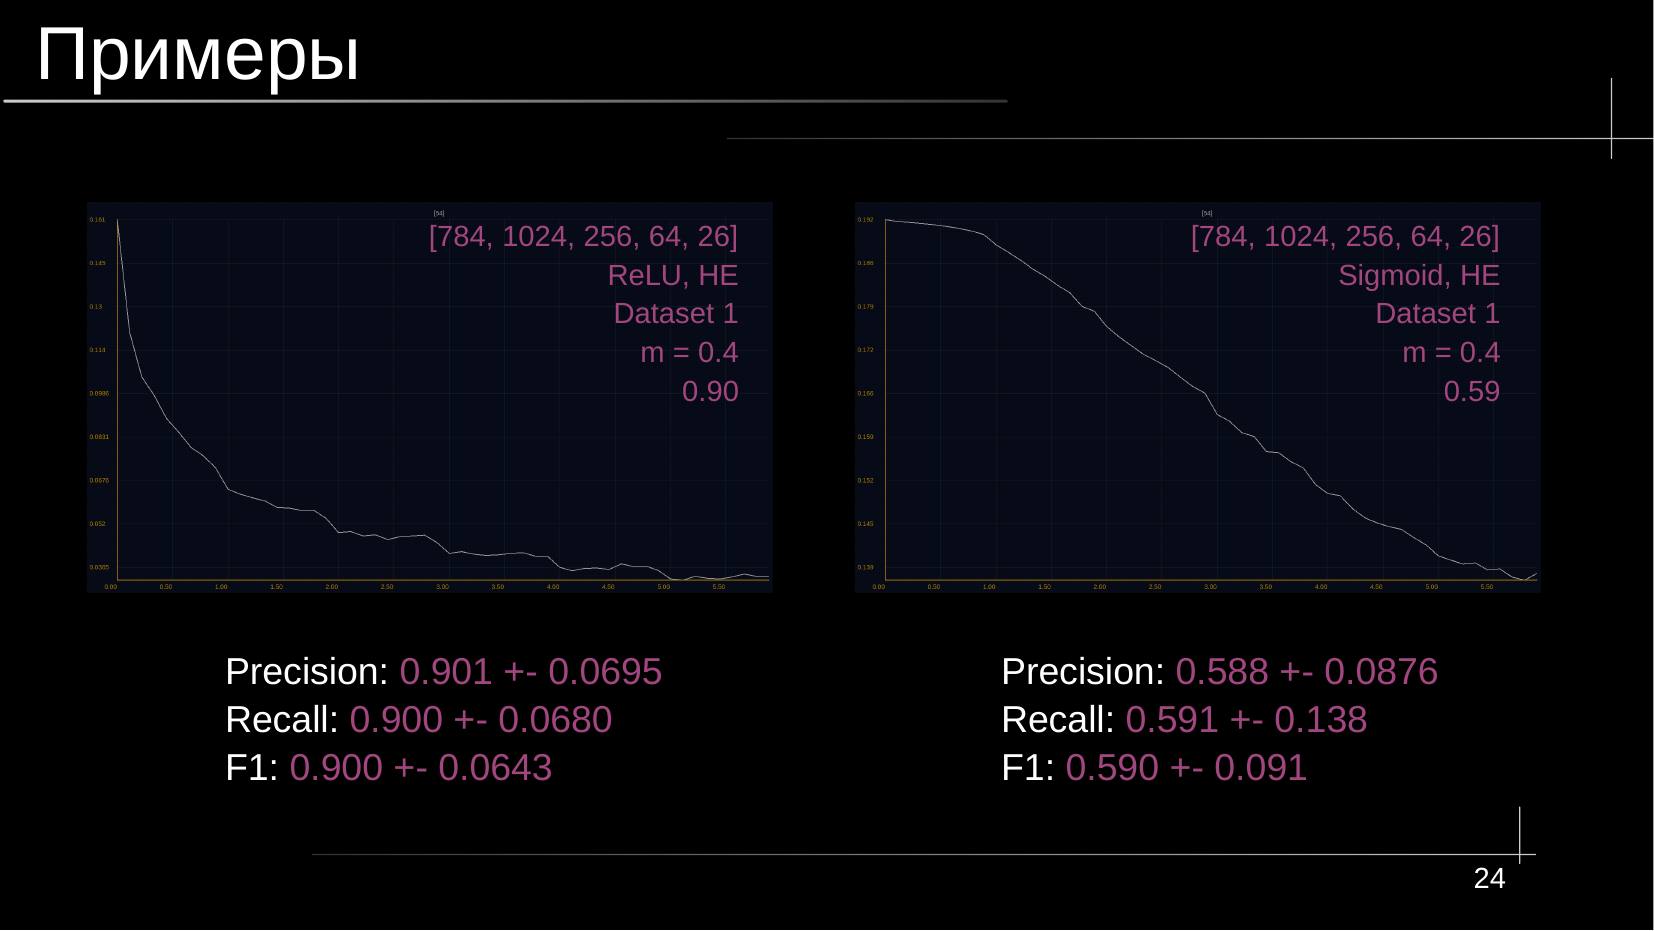

# Примеры
[784, 1024, 256, 64, 26]
ReLU, HE
Dataset 1
m = 0.4
0.90
[784, 1024, 256, 64, 26]
Sigmoid, HE
Dataset 1
m = 0.4
0.59
Precision: 0.901 +- 0.0695
Recall: 0.900 +- 0.0680
F1: 0.900 +- 0.0643
Precision: 0.588 +- 0.0876
Recall: 0.591 +- 0.138
F1: 0.590 +- 0.091
24